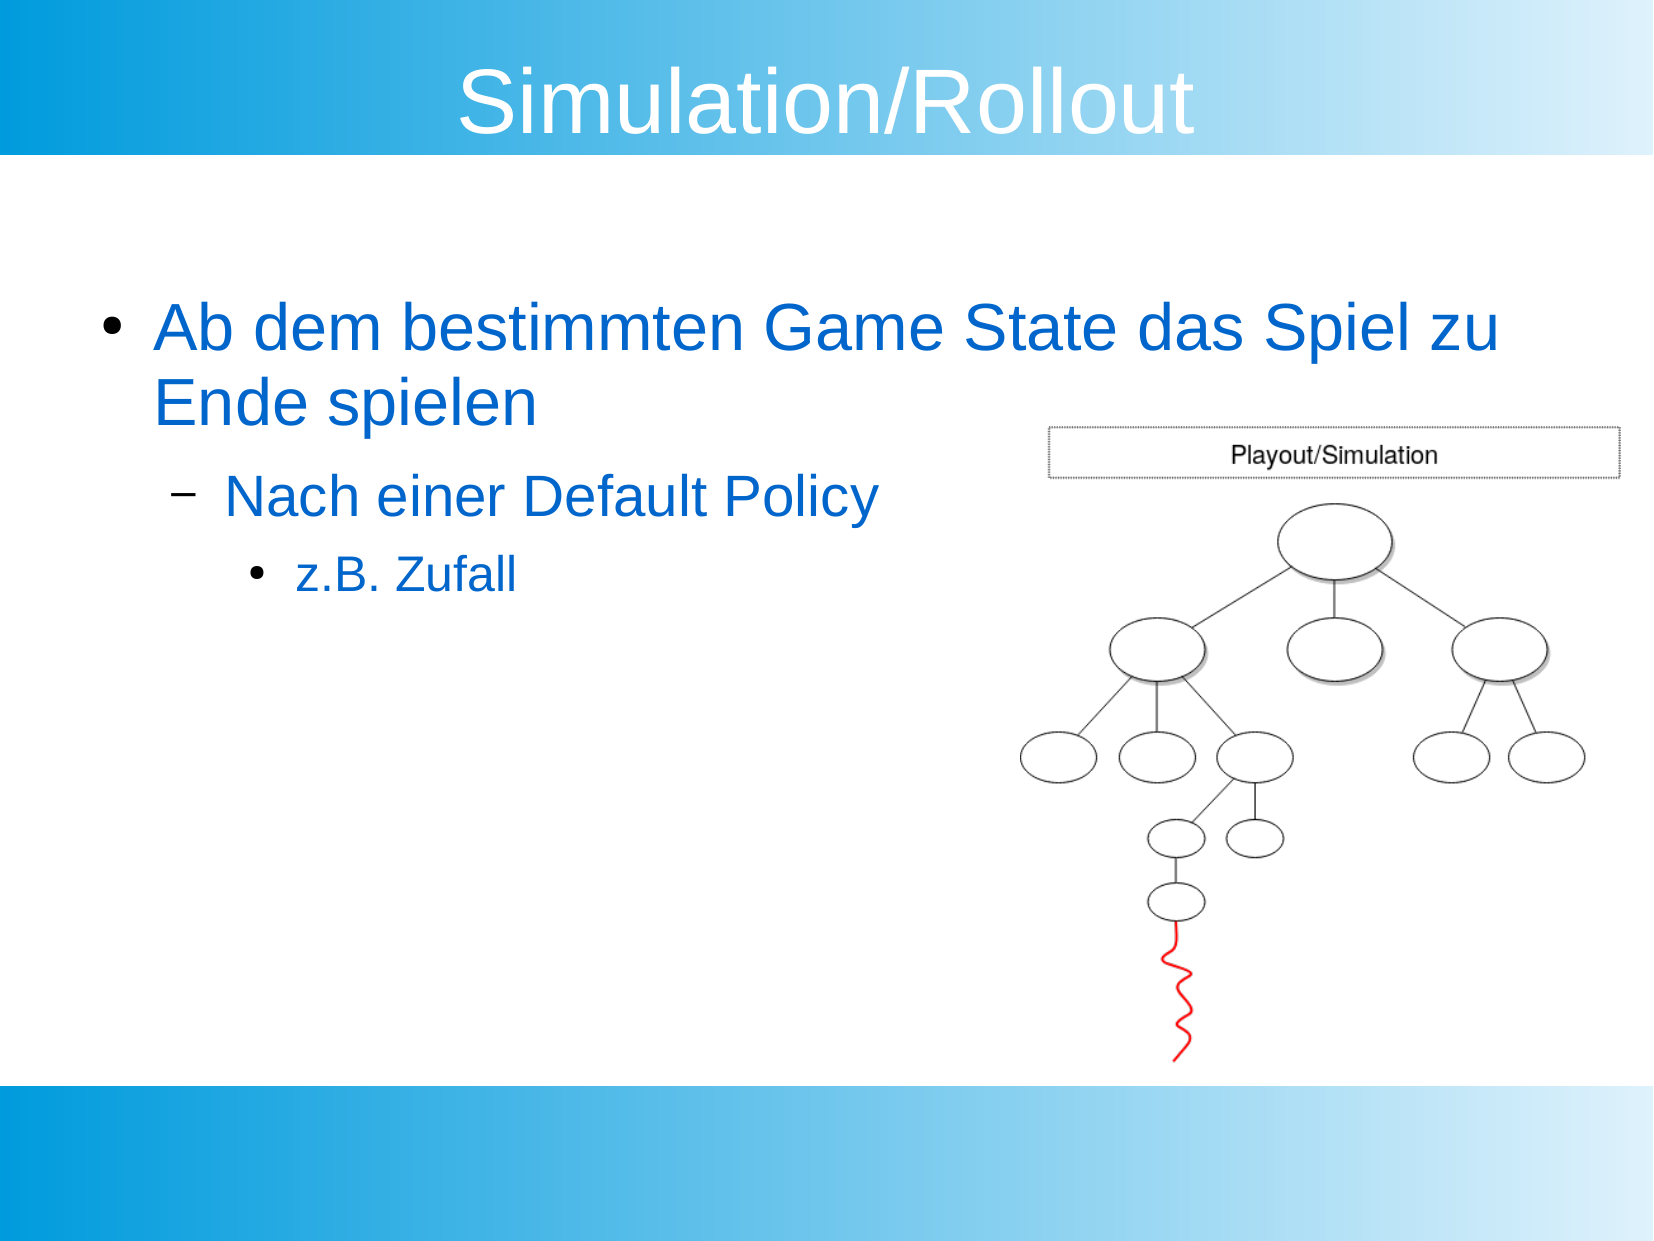

# Simulation/Rollout
Ab dem bestimmten Game State das Spiel zu Ende spielen
Nach einer Default Policy
z.B. Zufall